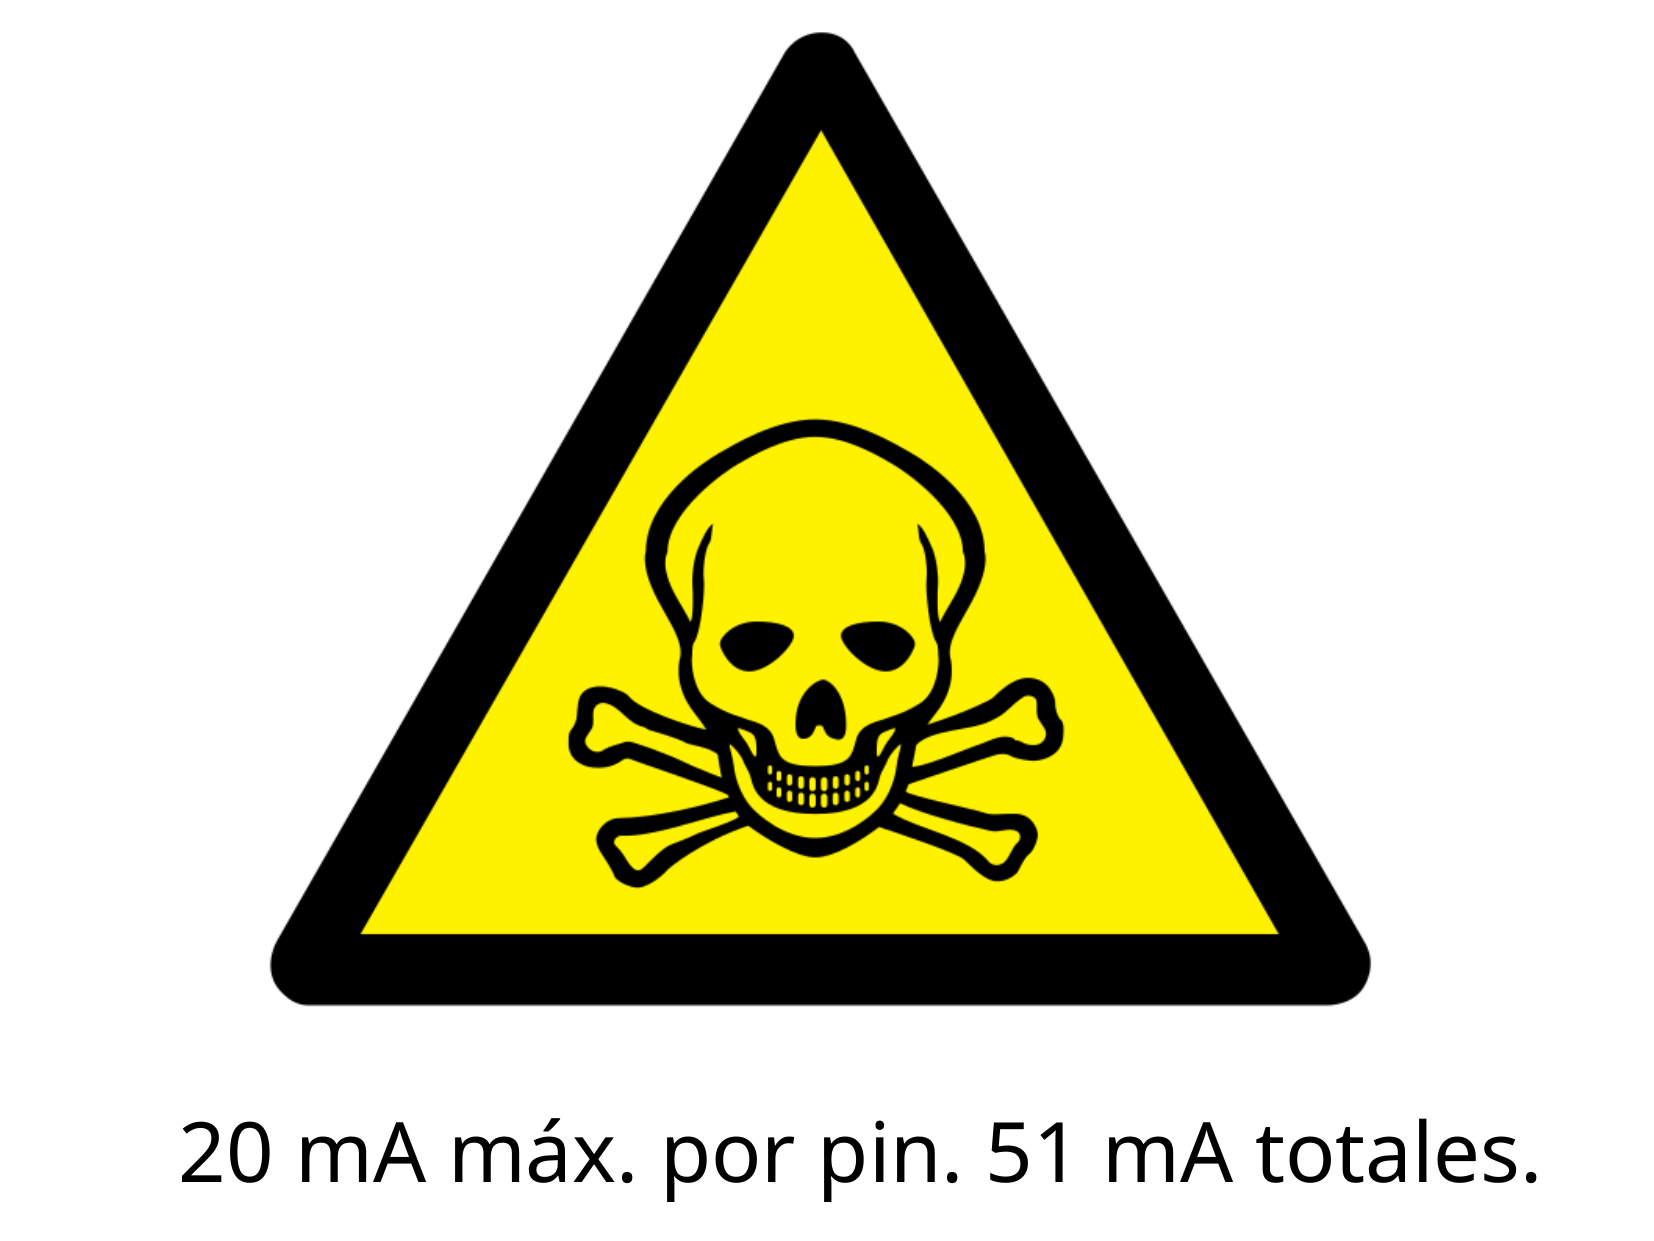

20 mA máx. por pin. 51 mA totales.